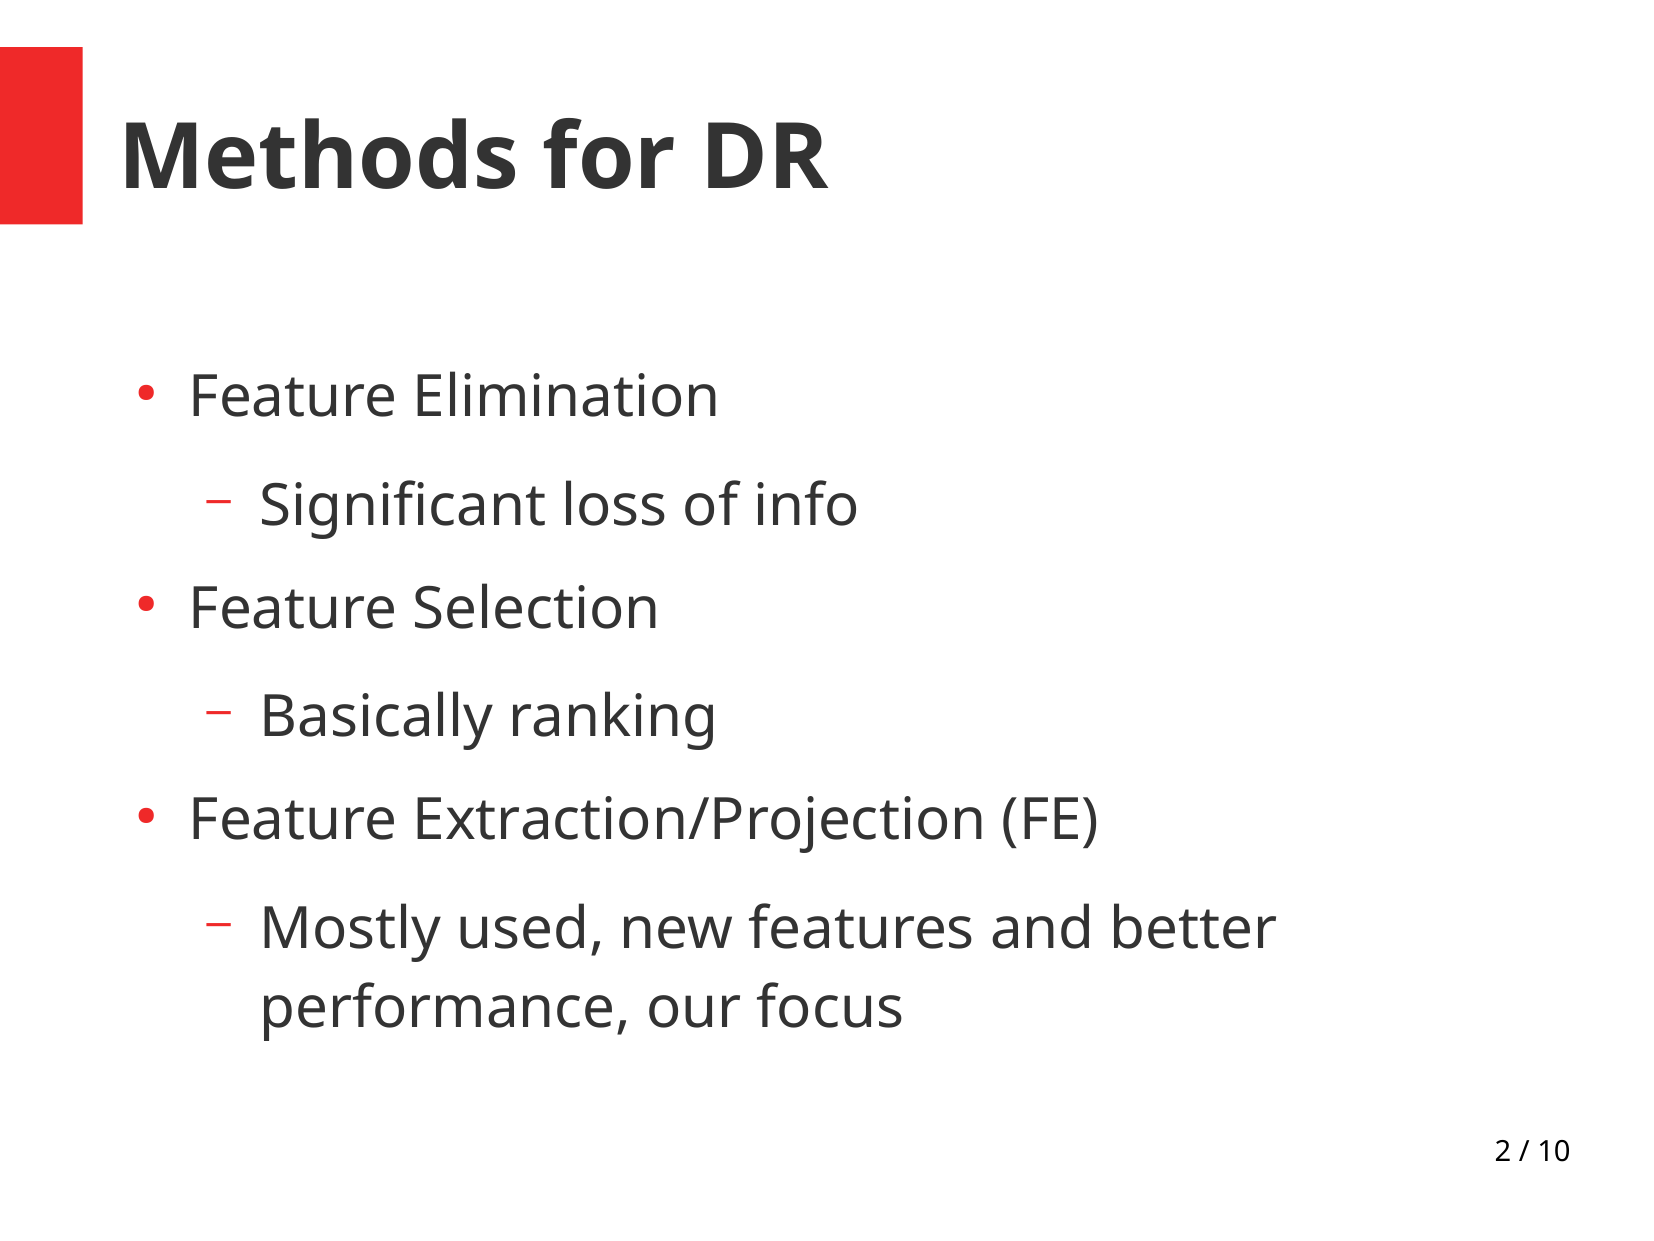

# Methods for DR
Feature Elimination
Significant loss of info
Feature Selection
Basically ranking
Feature Extraction/Projection (FE)
Mostly used, new features and better performance, our focus
2